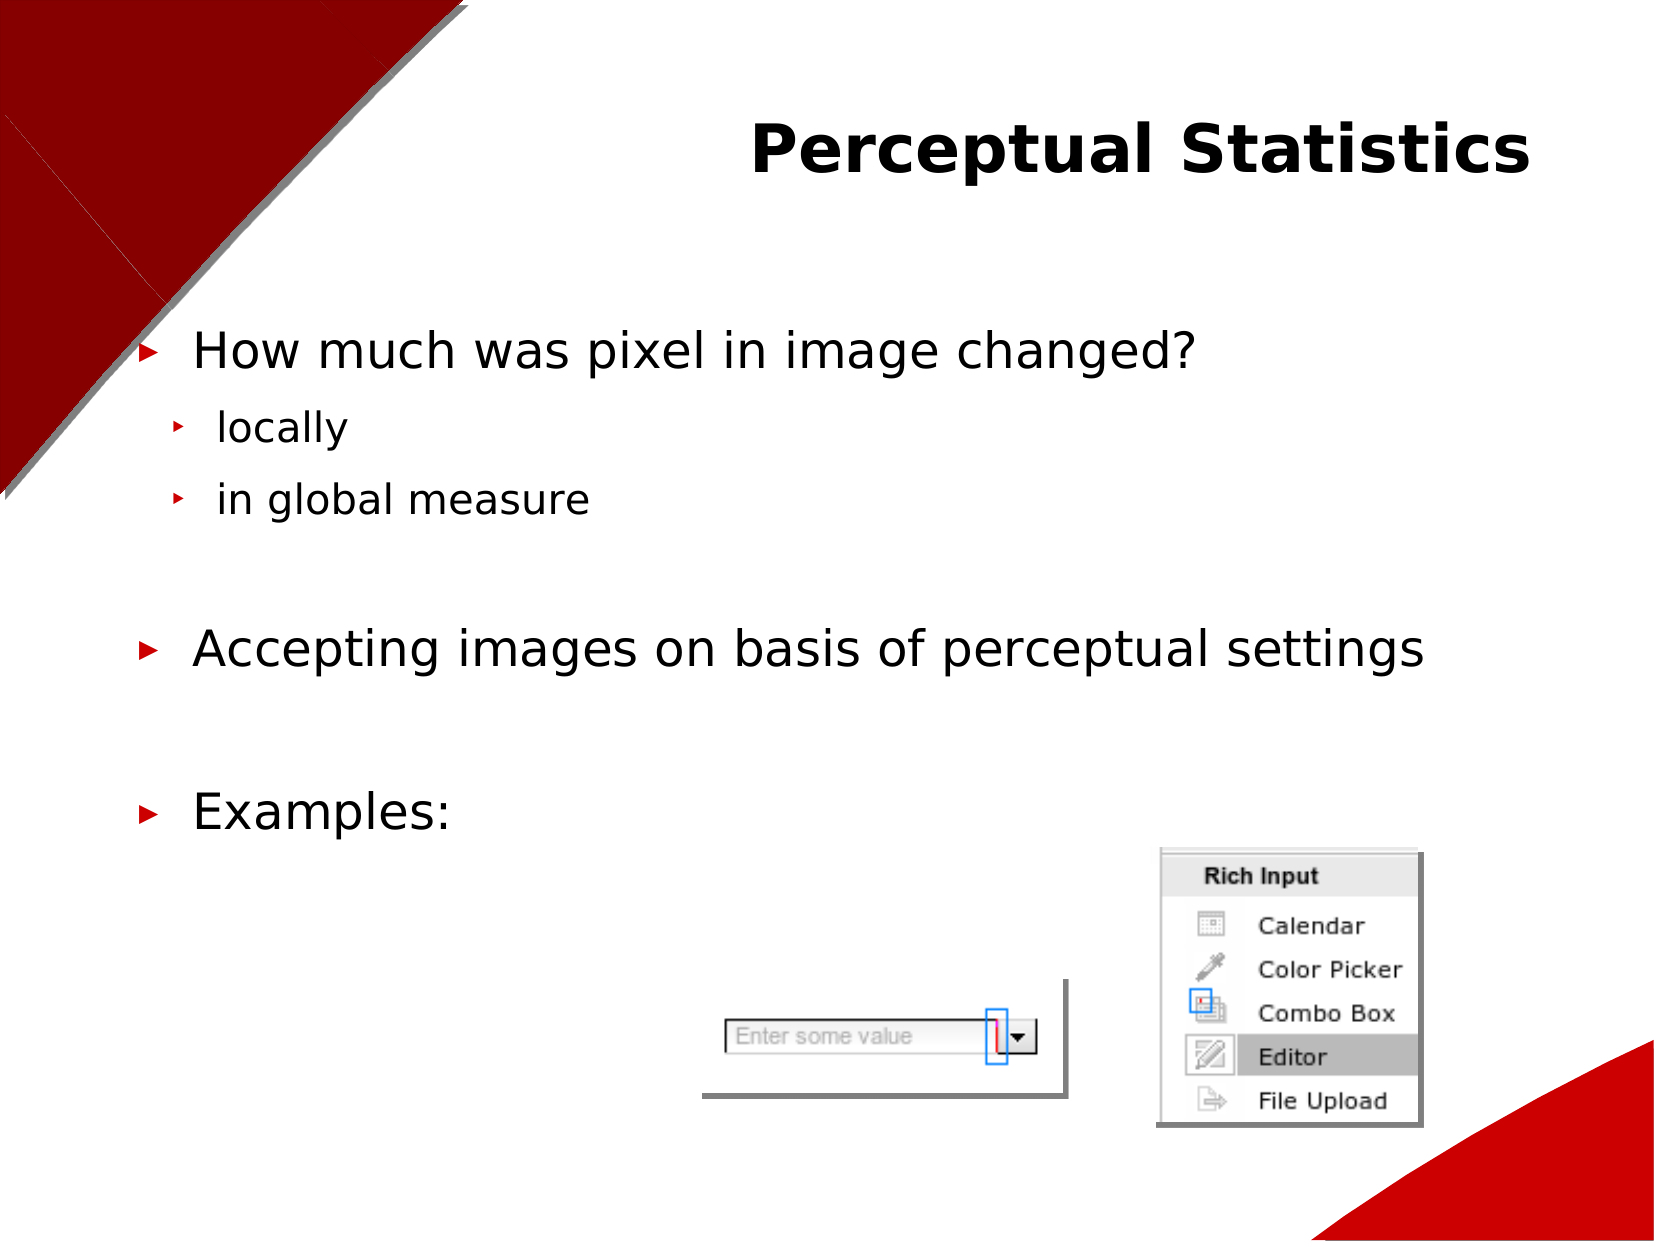

# Perceptual Statistics
How much was pixel in image changed?
locally
in global measure
Accepting images on basis of perceptual settings
Examples: